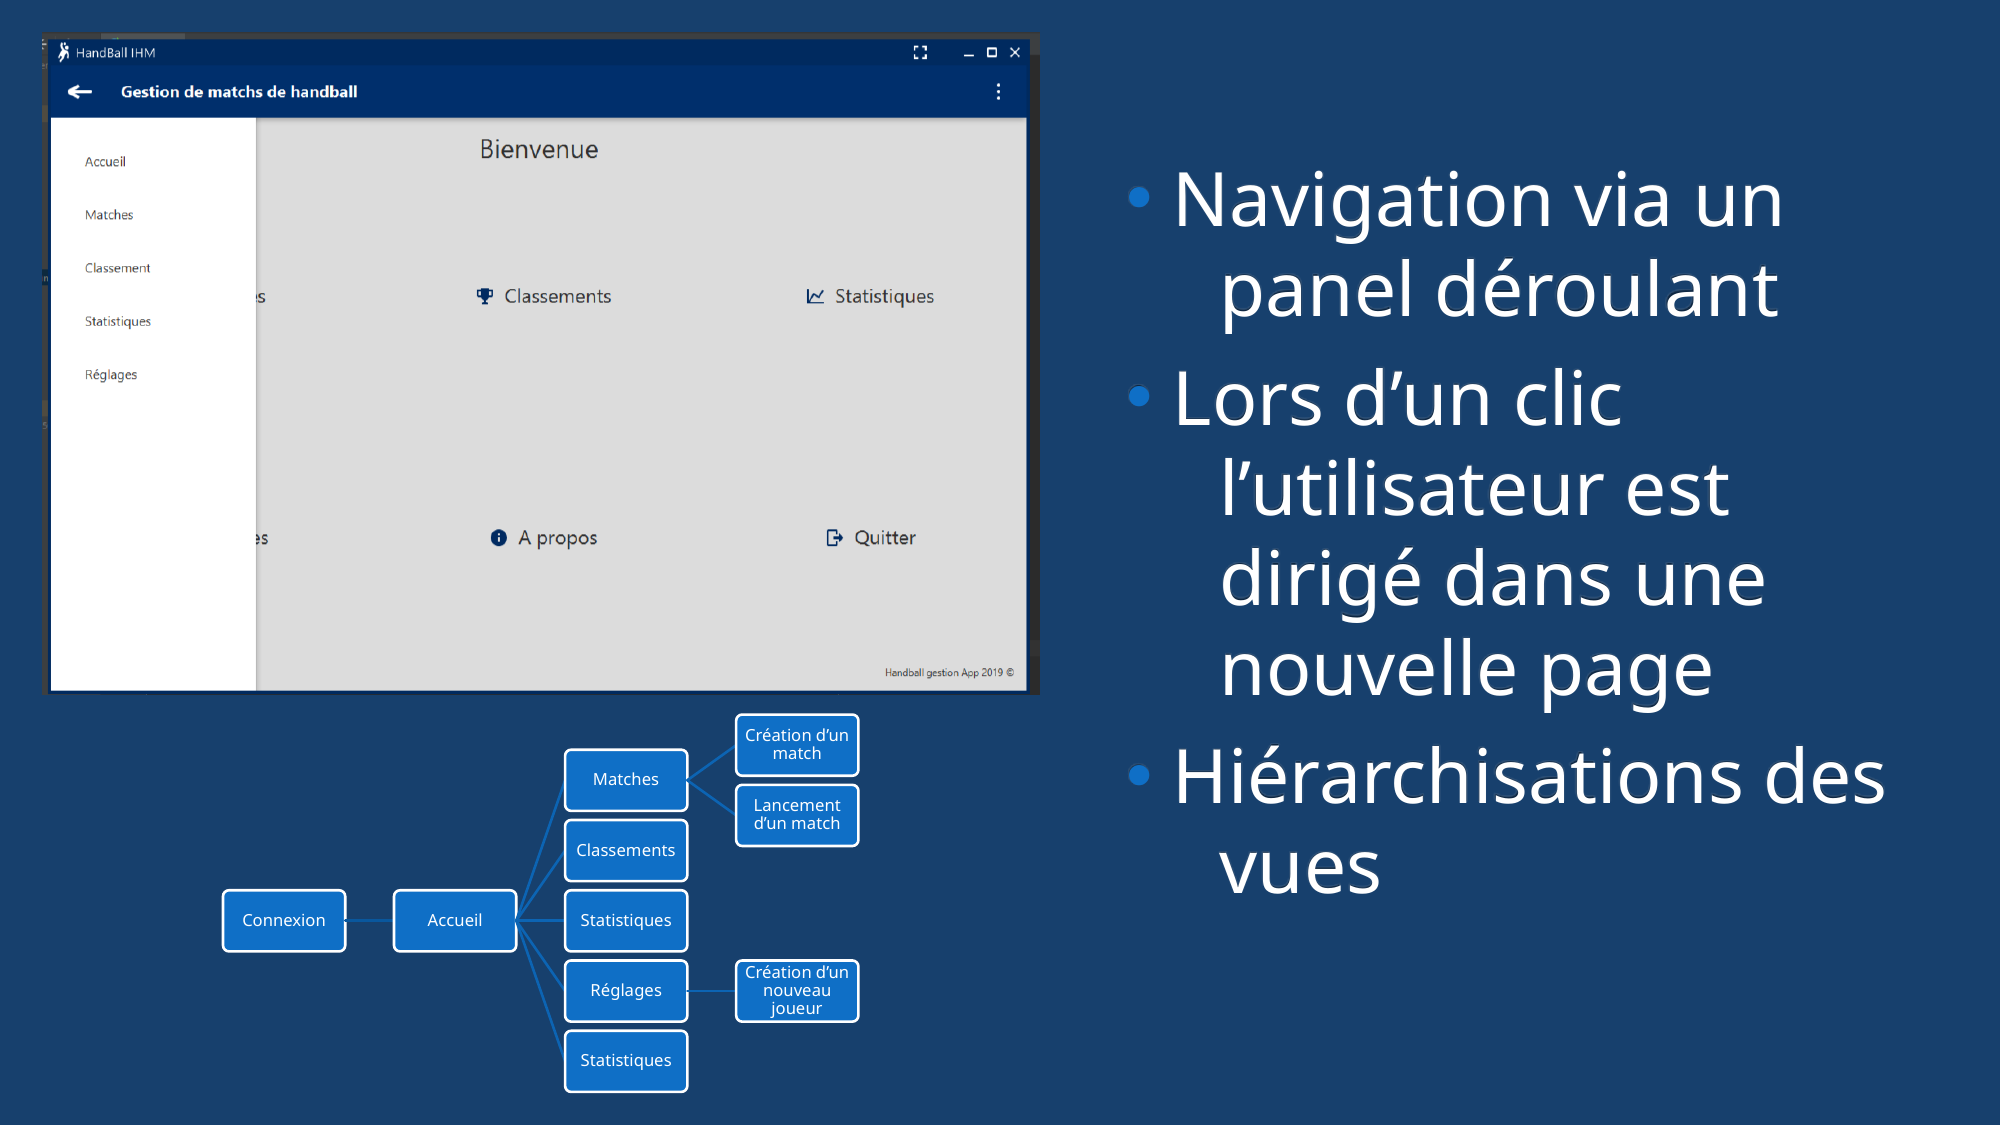

# Navigation via un panel déroulant
Lors d’un clic l’utilisateur est dirigé dans une nouvelle page
Hiérarchisations des vues
Création d’un match
Matches
Lancement d’un match
Classements
Connexion
Accueil
Statistiques
Réglages
Création d’un nouveau joueur
Statistiques